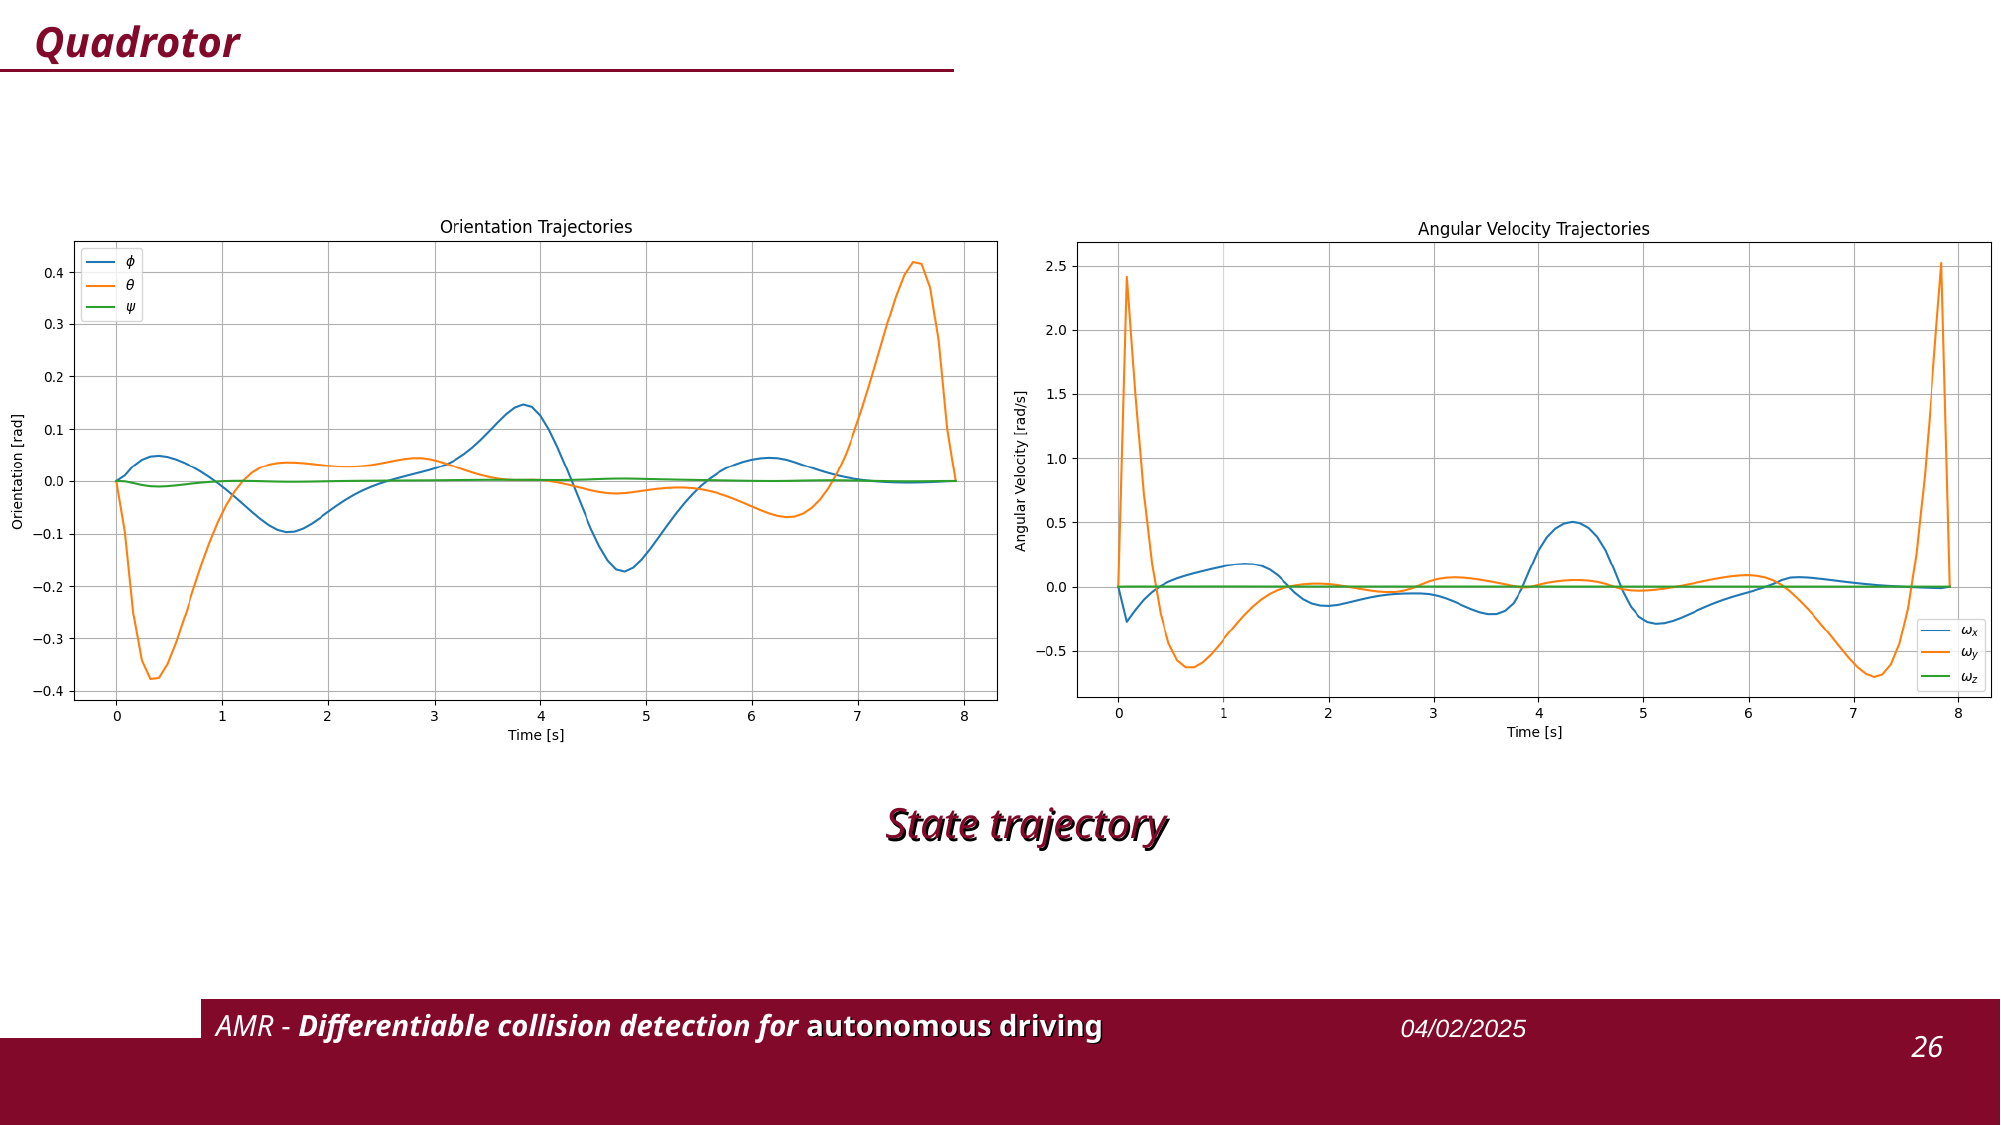

Quadrotor
State trajectory
AMR - Differentiable collision detection for autonomous driving
04/02/2025